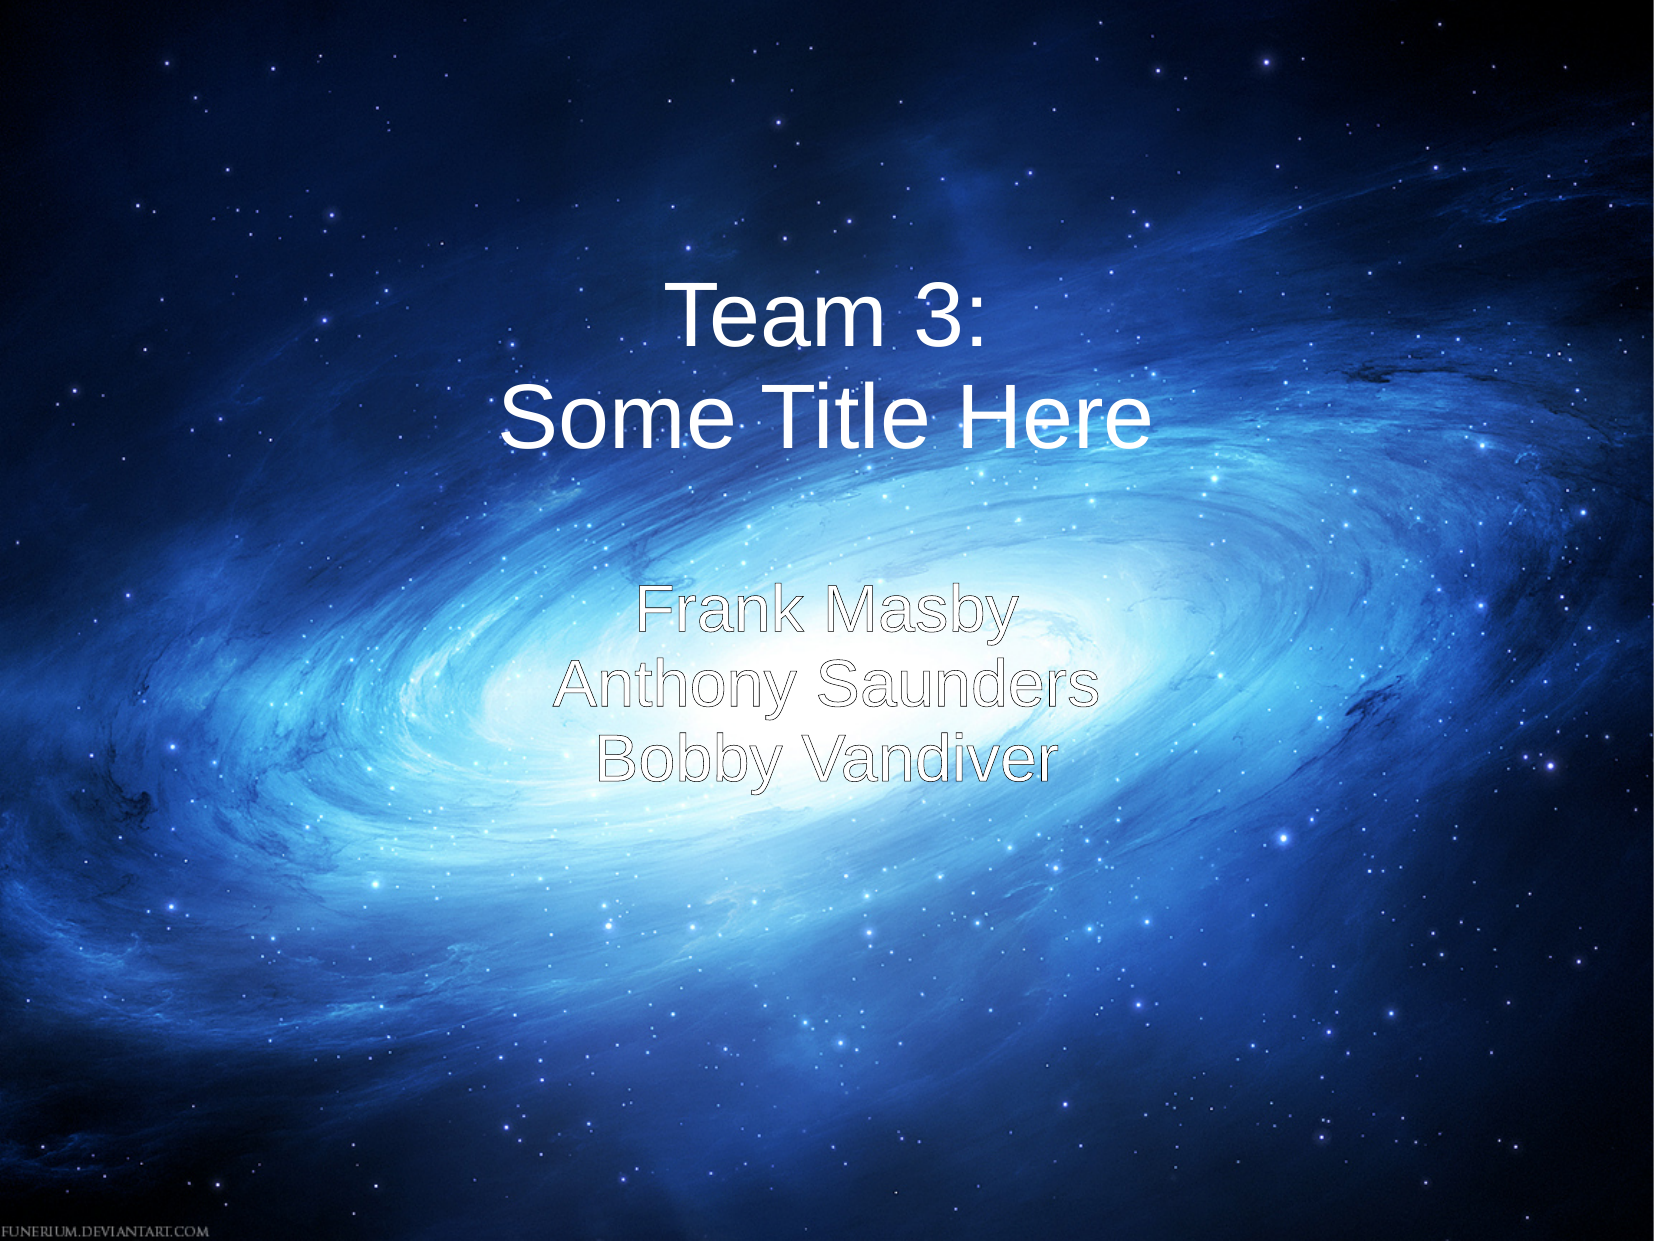

# Team 3:
Some Title Here
Frank Masby
Anthony Saunders
Bobby Vandiver